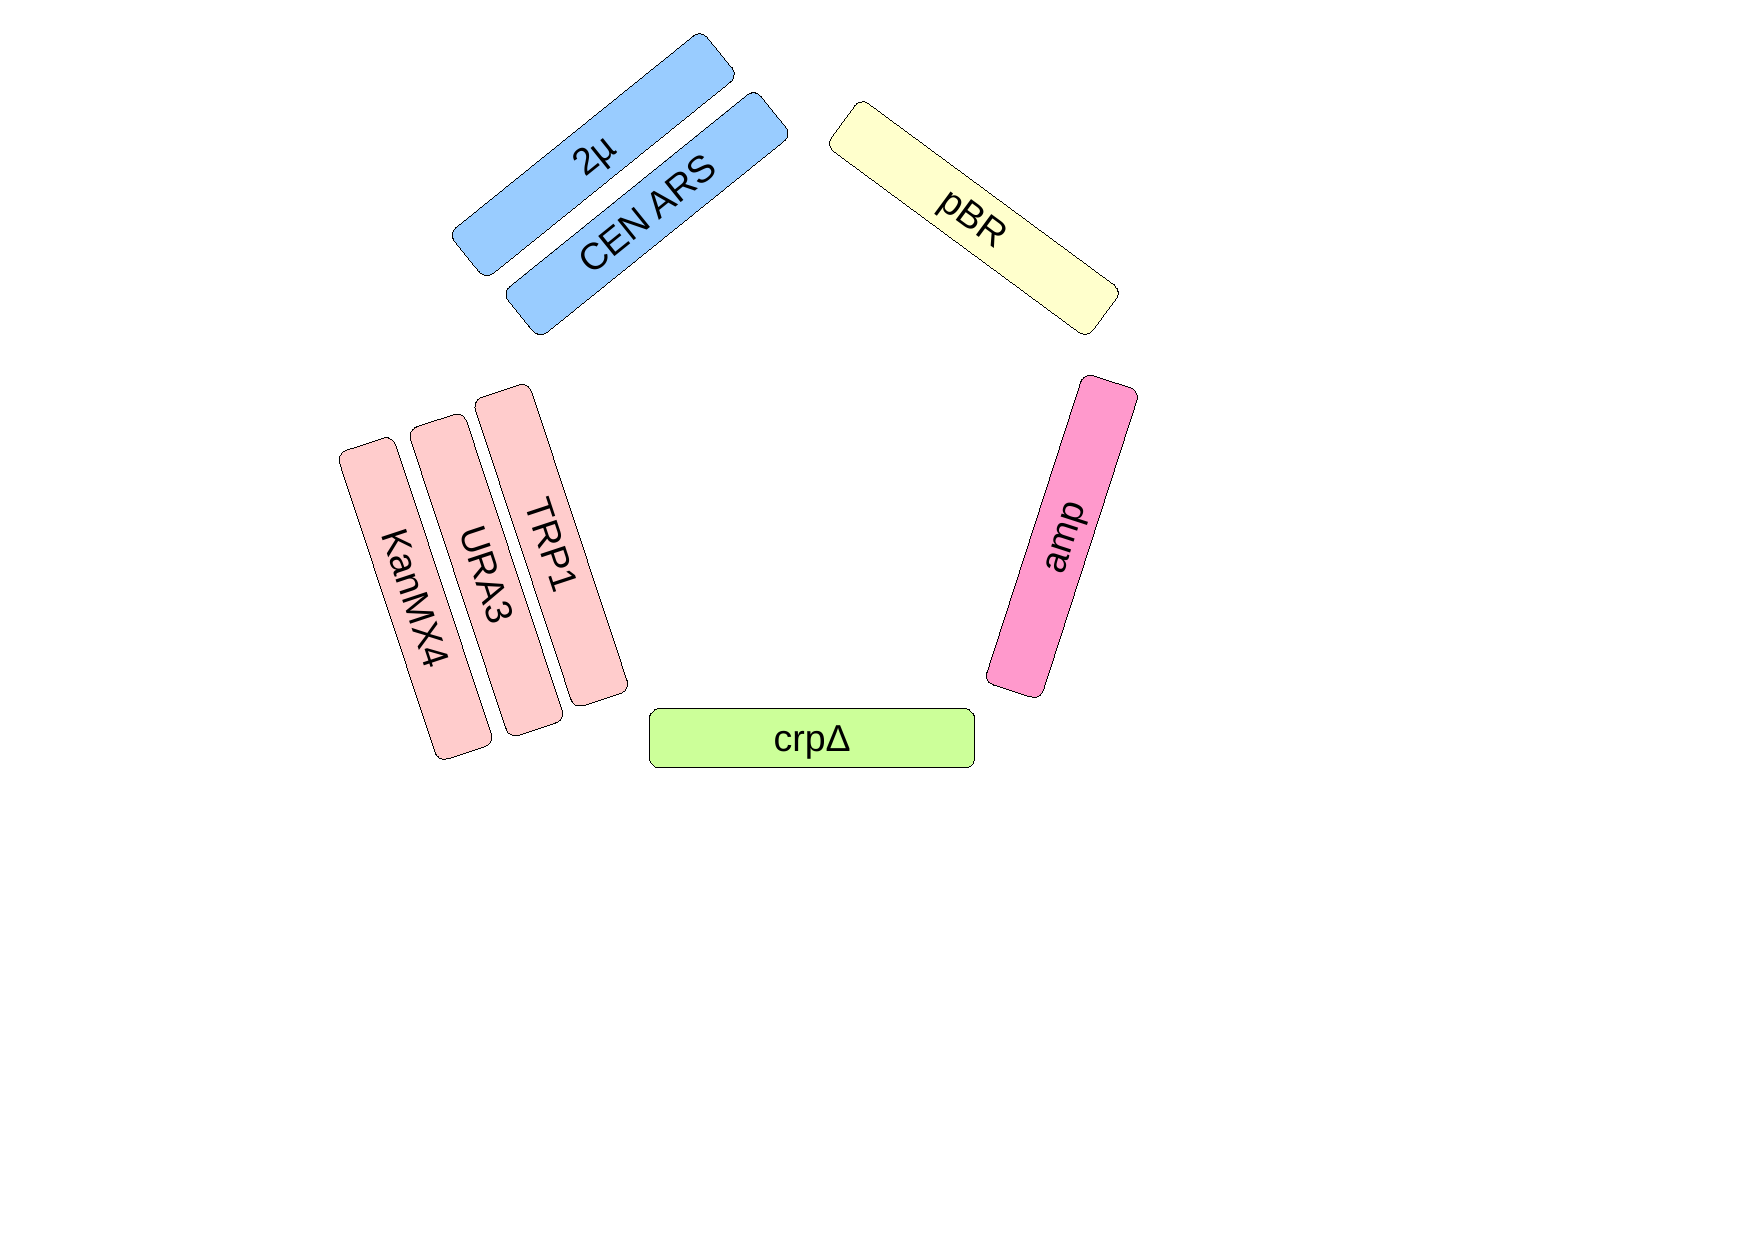

2µ
CEN ARS
CEN ARS
pBR
amp
TRP1
URA3
KanMX4
crpΔ